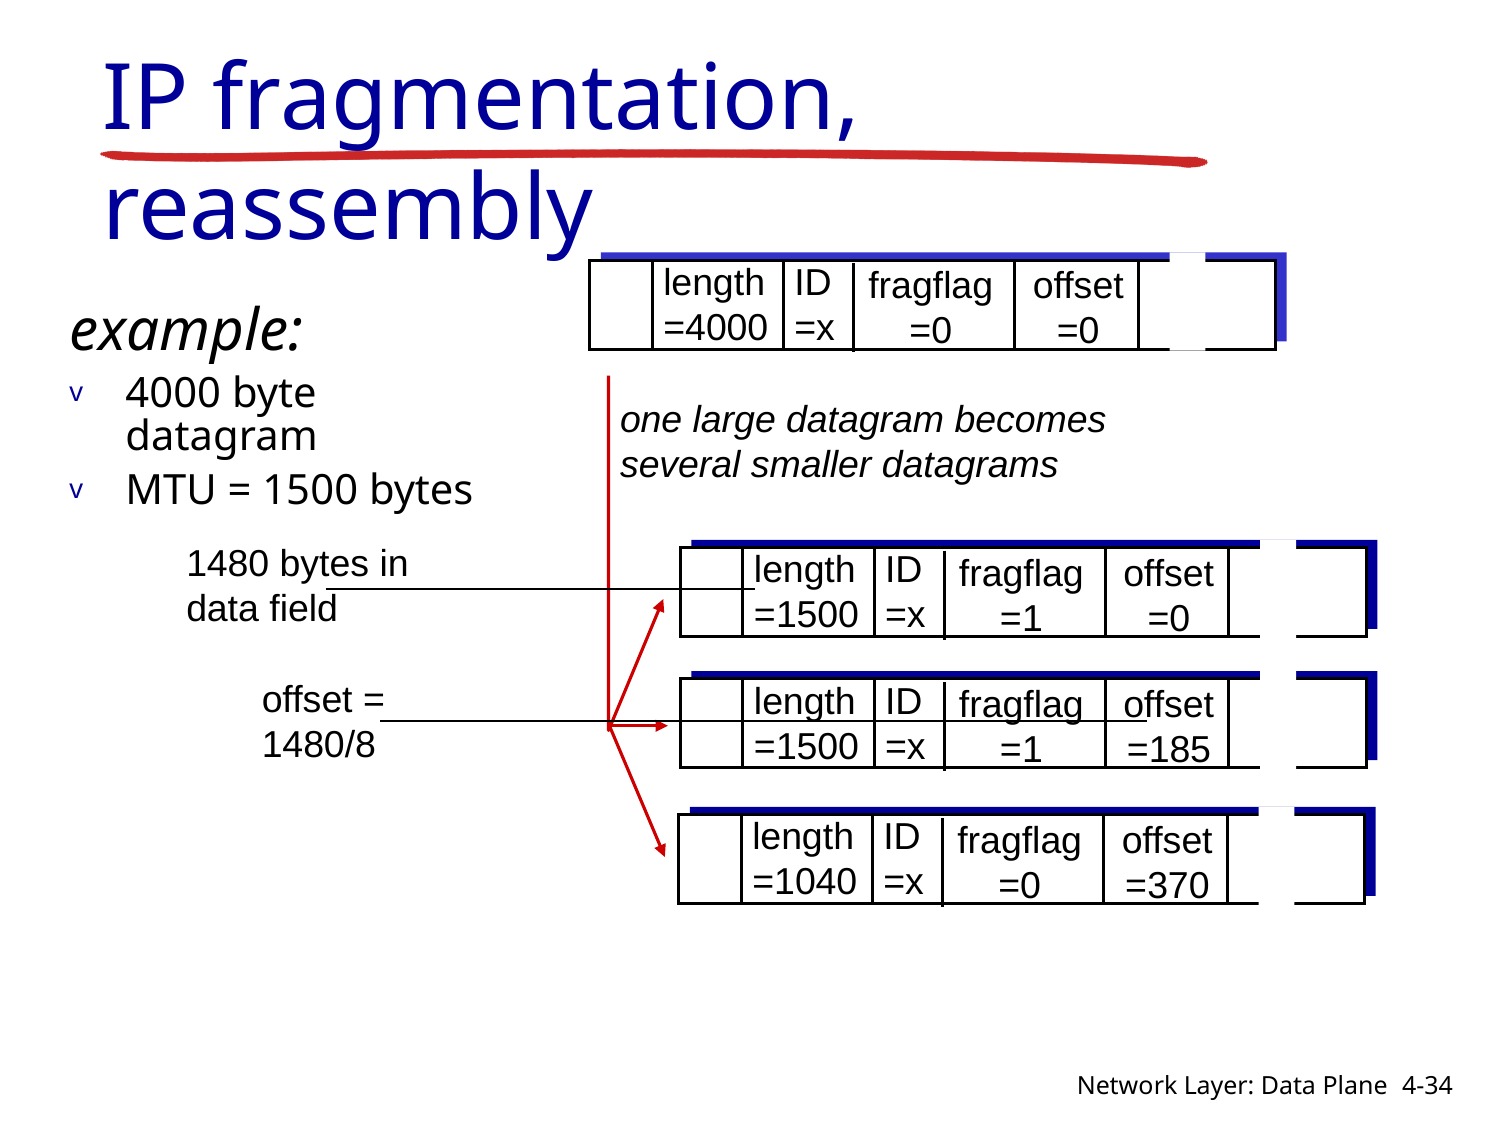

# IP fragmentation, reassembly
length
=4000
ID
=x
fragflag
=0
offset
=0
example:
4000 byte datagram
MTU = 1500 bytes
one large datagram becomes
several smaller datagrams
length
=1500
ID
=x
fragflag
=1
offset
=0
length
=1500
ID
=x
fragflag
=1
offset
=185
length
=1040
ID
=x
fragflag
=0
offset
=370
1480 bytes in
data field
offset =
1480/8
Network Layer: Data Plane